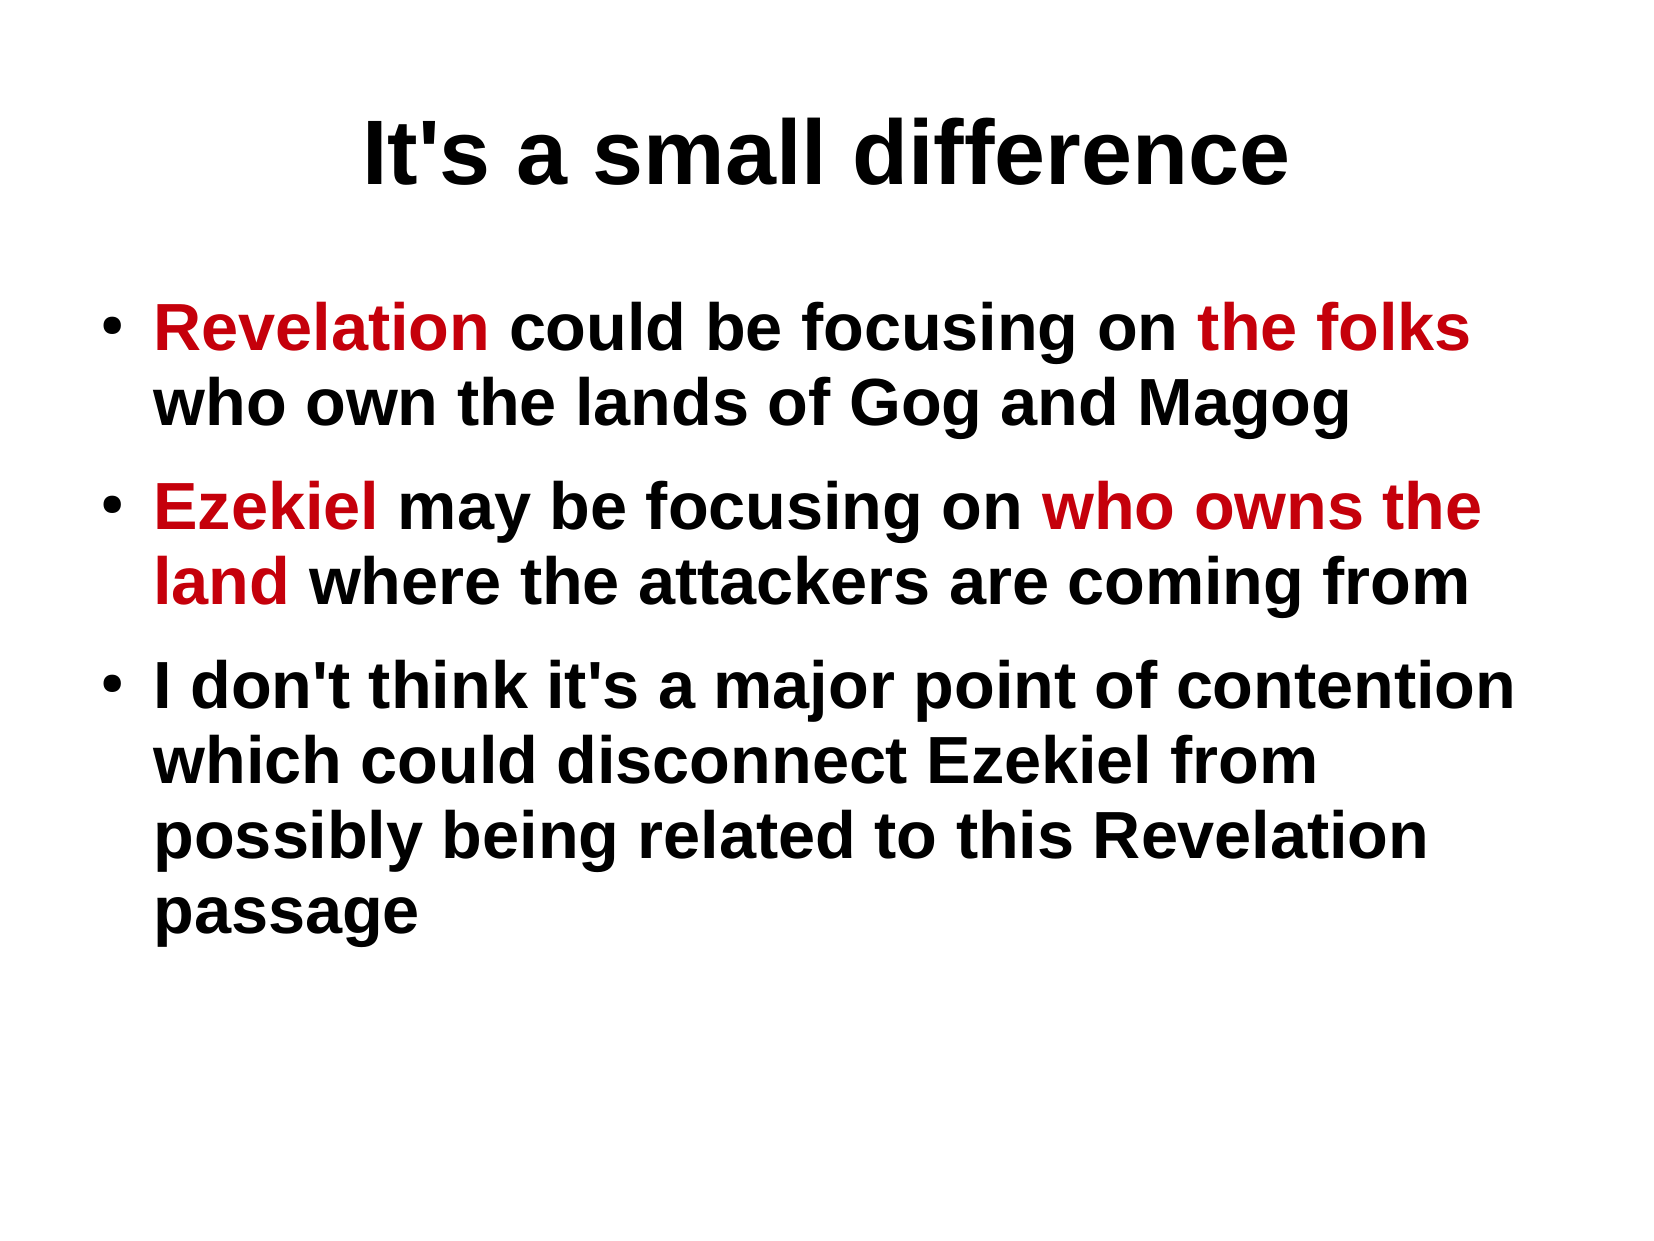

# It's a small difference
Revelation could be focusing on the folks who own the lands of Gog and Magog
Ezekiel may be focusing on who owns the land where the attackers are coming from
I don't think it's a major point of contention which could disconnect Ezekiel from possibly being related to this Revelation passage